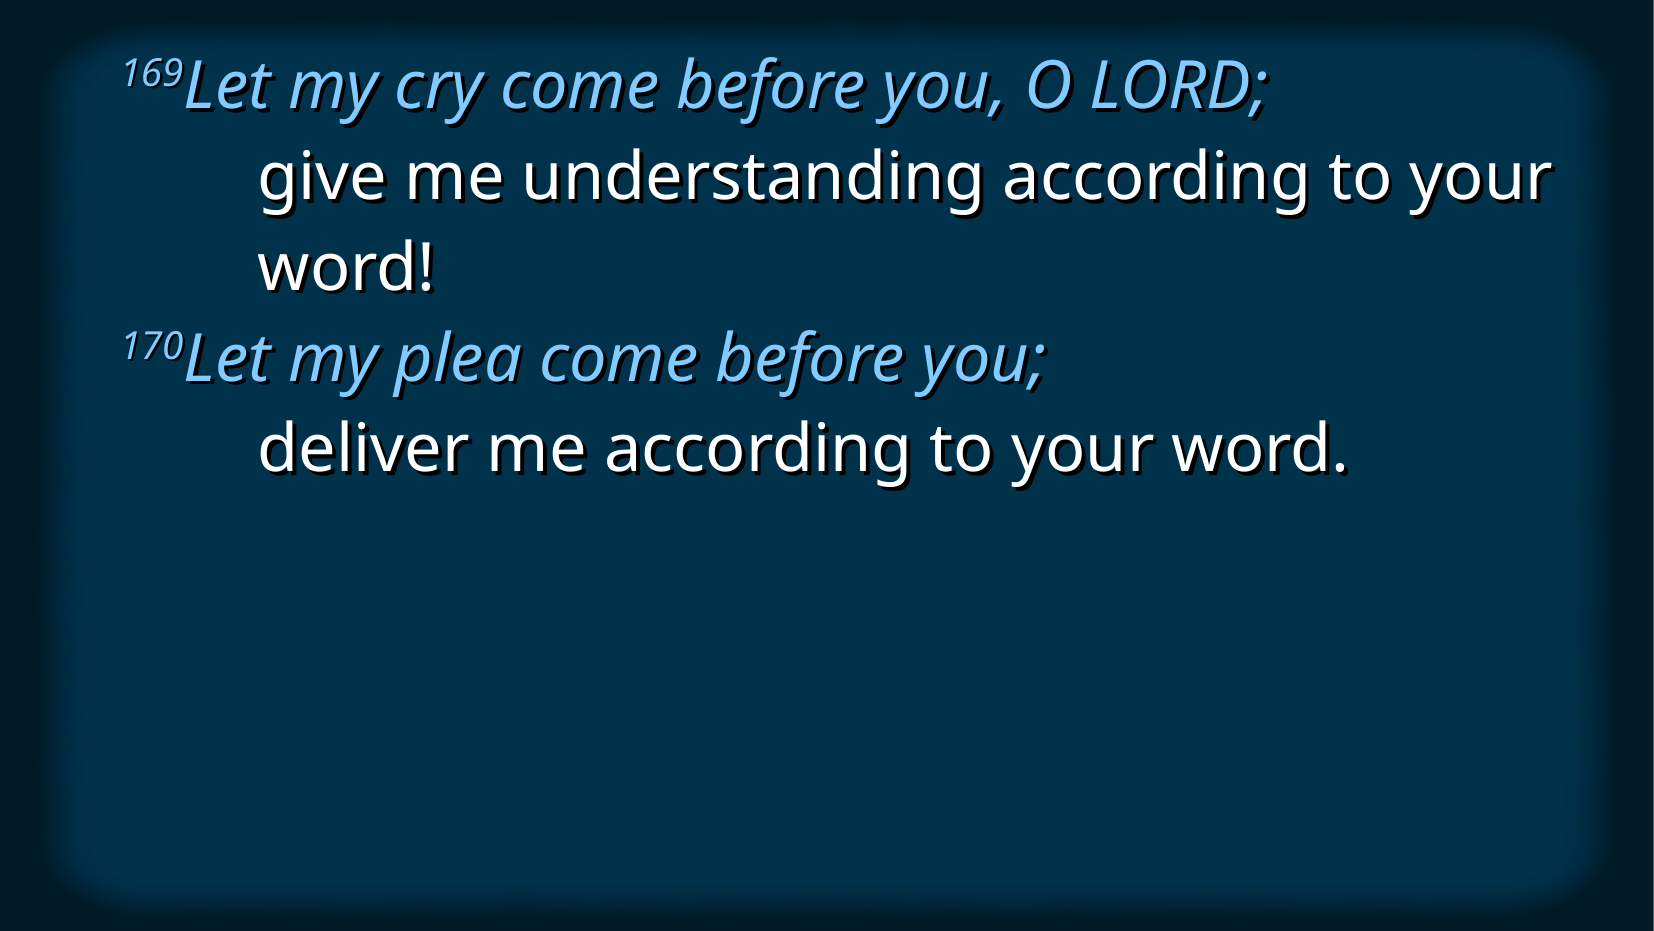

169Let my cry come before you, O LORD;
 give me understanding according to your
 word!
170Let my plea come before you;
 deliver me according to your word.